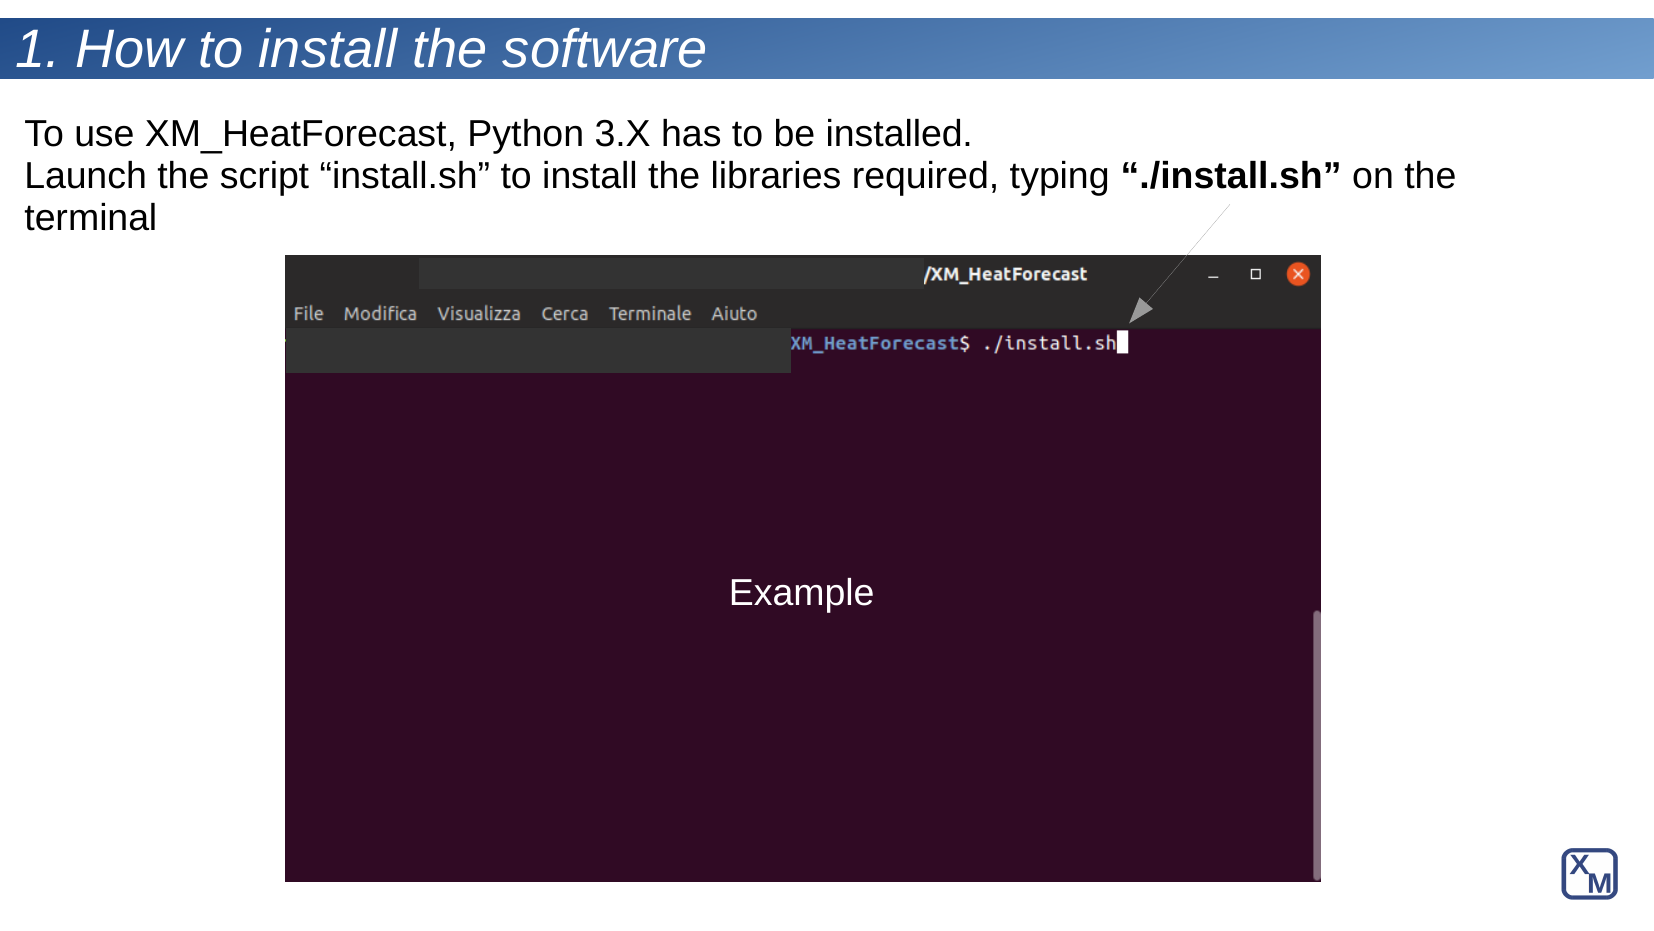

# 1. How to install the software
To use XM_HeatForecast, Python 3.X has to be installed.
Launch the script “install.sh” to install the libraries required, typing “./install.sh” on the terminal
Example